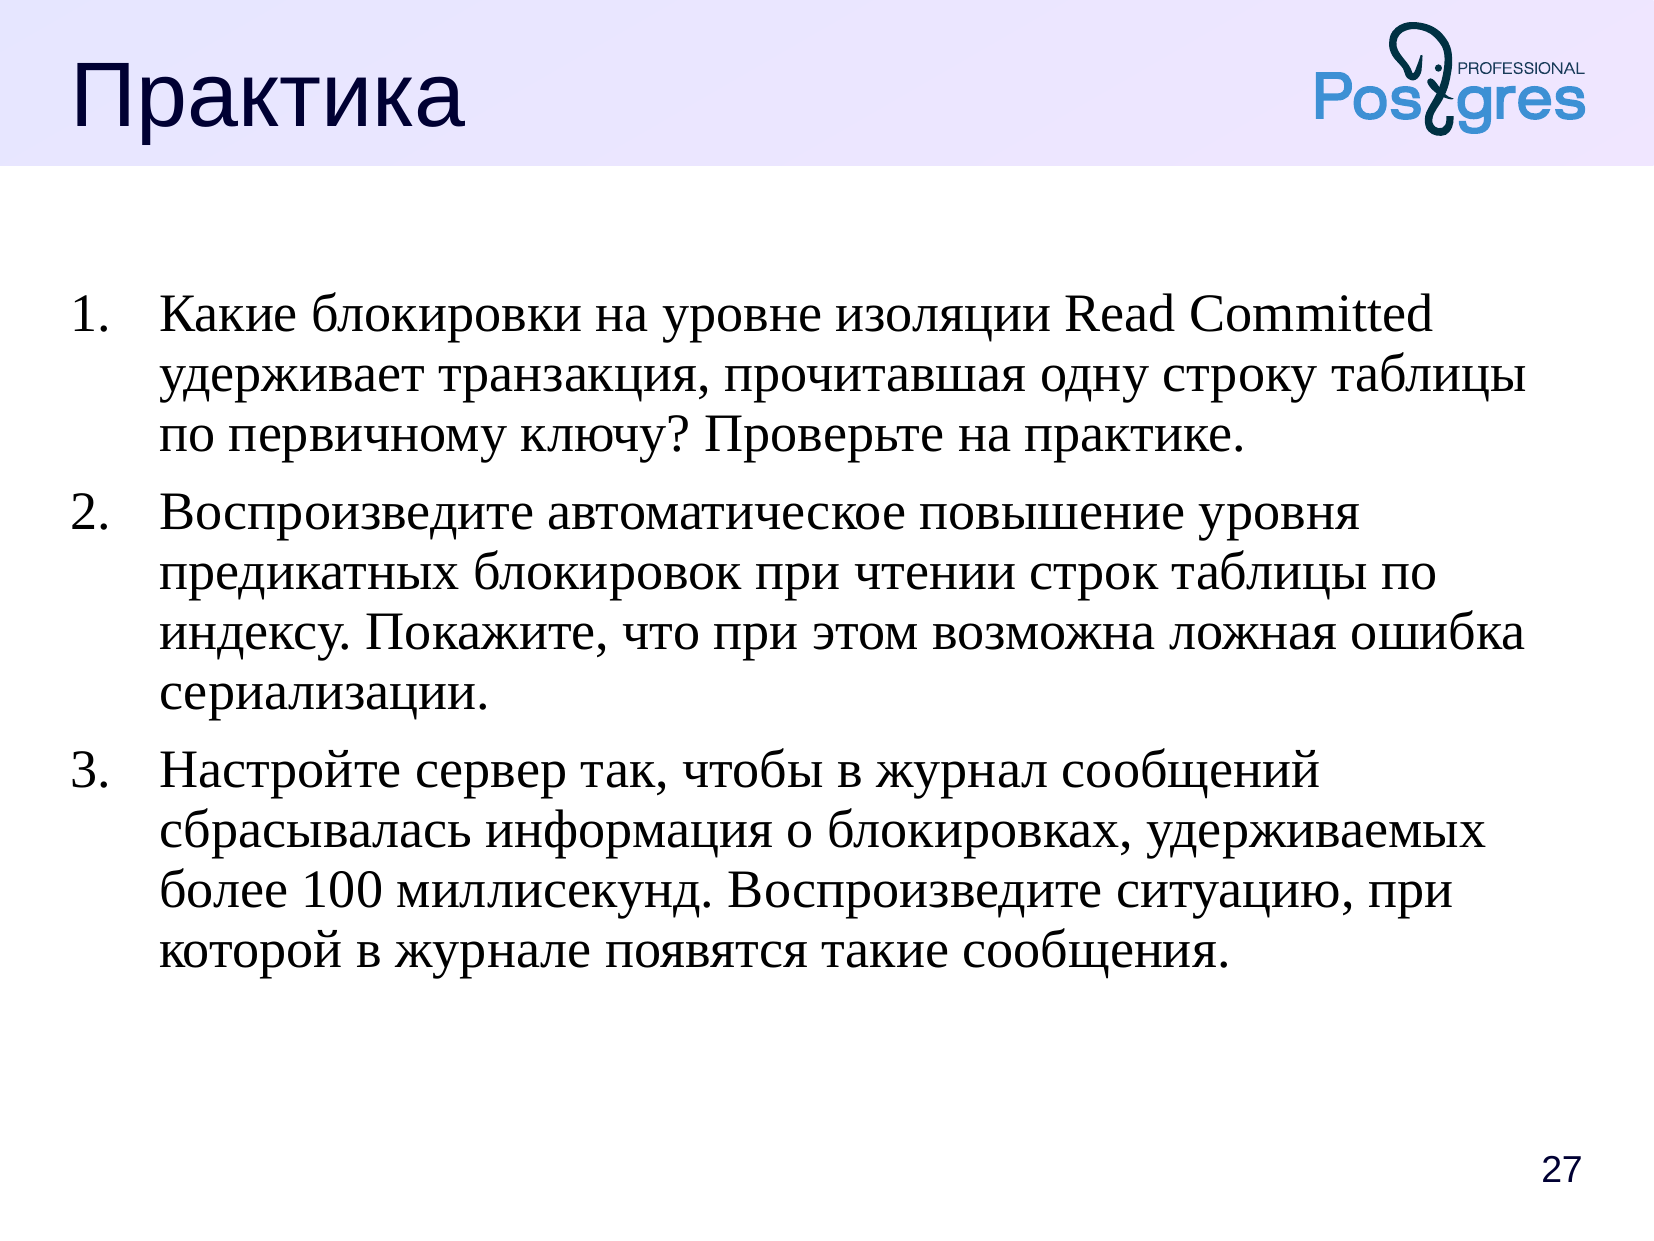

# Практика
Какие блокировки на уровне изоляции Read Committed удерживает транзакция, прочитавшая одну строку таблицы по первичному ключу? Проверьте на практике.
Воспроизведите автоматическое повышение уровня предикатных блокировок при чтении строк таблицы по индексу. Покажите, что при этом возможна ложная ошибка сериализации.
Настройте сервер так, чтобы в журнал сообщений сбрасывалась информация о блокировках, удерживаемых более 100 миллисекунд. Воспроизведите ситуацию, при которой в журнале появятся такие сообщения.